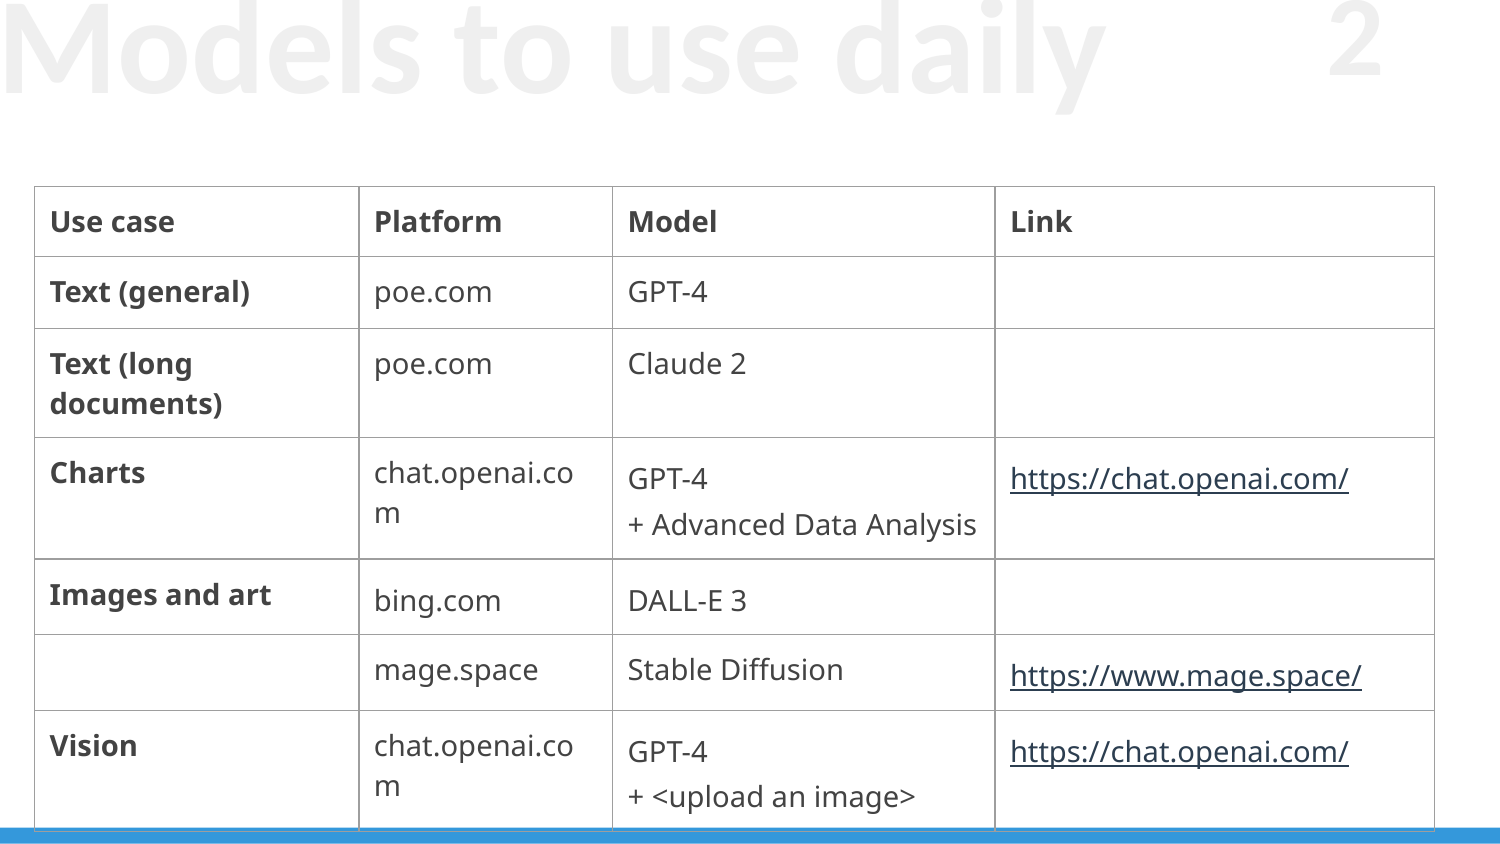

# Models to use daily
| Use case | Platform | Model | Link |
| --- | --- | --- | --- |
| Text (general) | poe.com | GPT-4 | |
| Text (long documents) | poe.com | Claude 2 | |
| Charts | chat.openai.com | GPT-4 + Advanced Data Analysis | https://chat.openai.com/ |
| Images and art | bing.com | DALL-E 3 | |
| | mage.space | Stable Diffusion | https://www.mage.space/ |
| Vision | chat.openai.com | GPT-4 + <upload an image> | https://chat.openai.com/ |